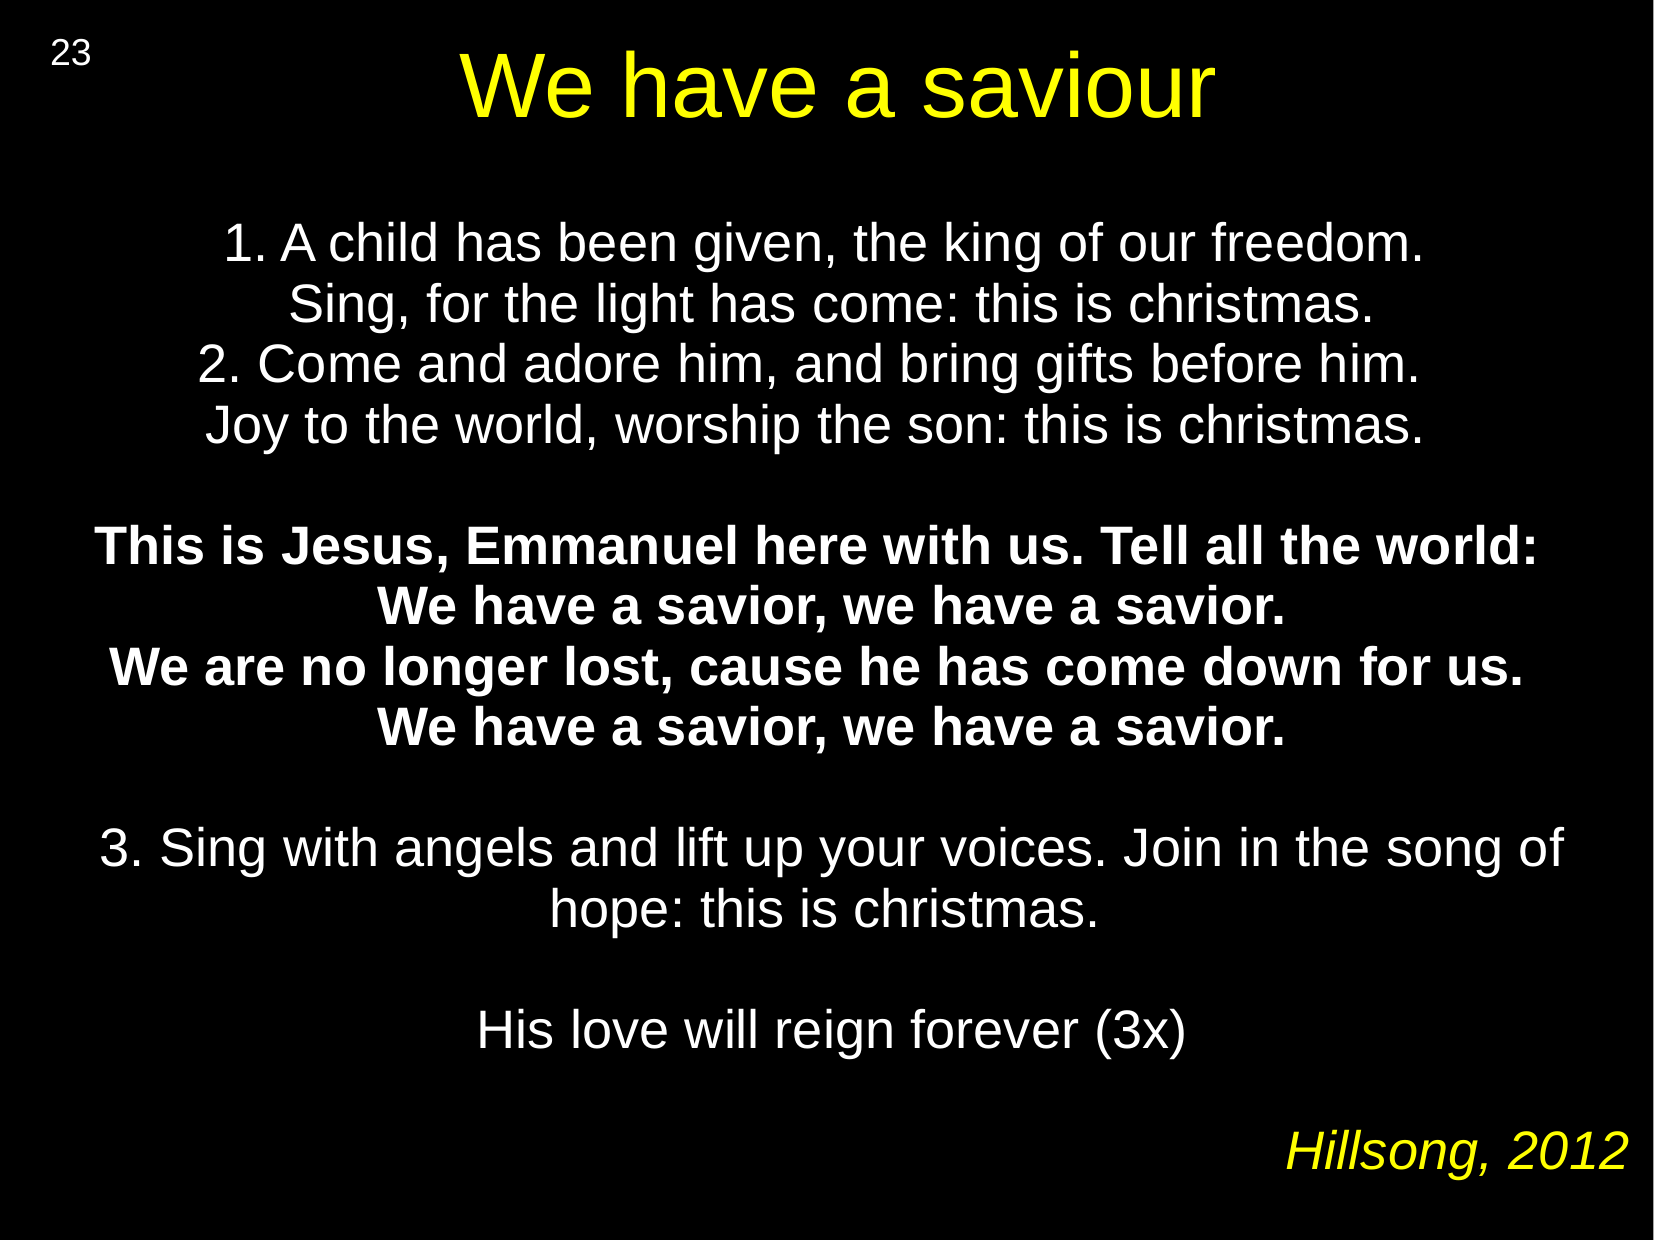

# We have a saviour
23
1. A child has been given, the king of our freedom.
Sing, for the light has come: this is christmas.
2. Come and adore him, and bring gifts before him.
Joy to the world, worship the son: this is christmas.
This is Jesus, Emmanuel here with us. Tell all the world:
We have a savior, we have a savior.
We are no longer lost, cause he has come down for us.
We have a savior, we have a savior.
3. Sing with angels and lift up your voices. Join in the song of hope: this is christmas.
His love will reign forever (3x)
Hillsong, 2012